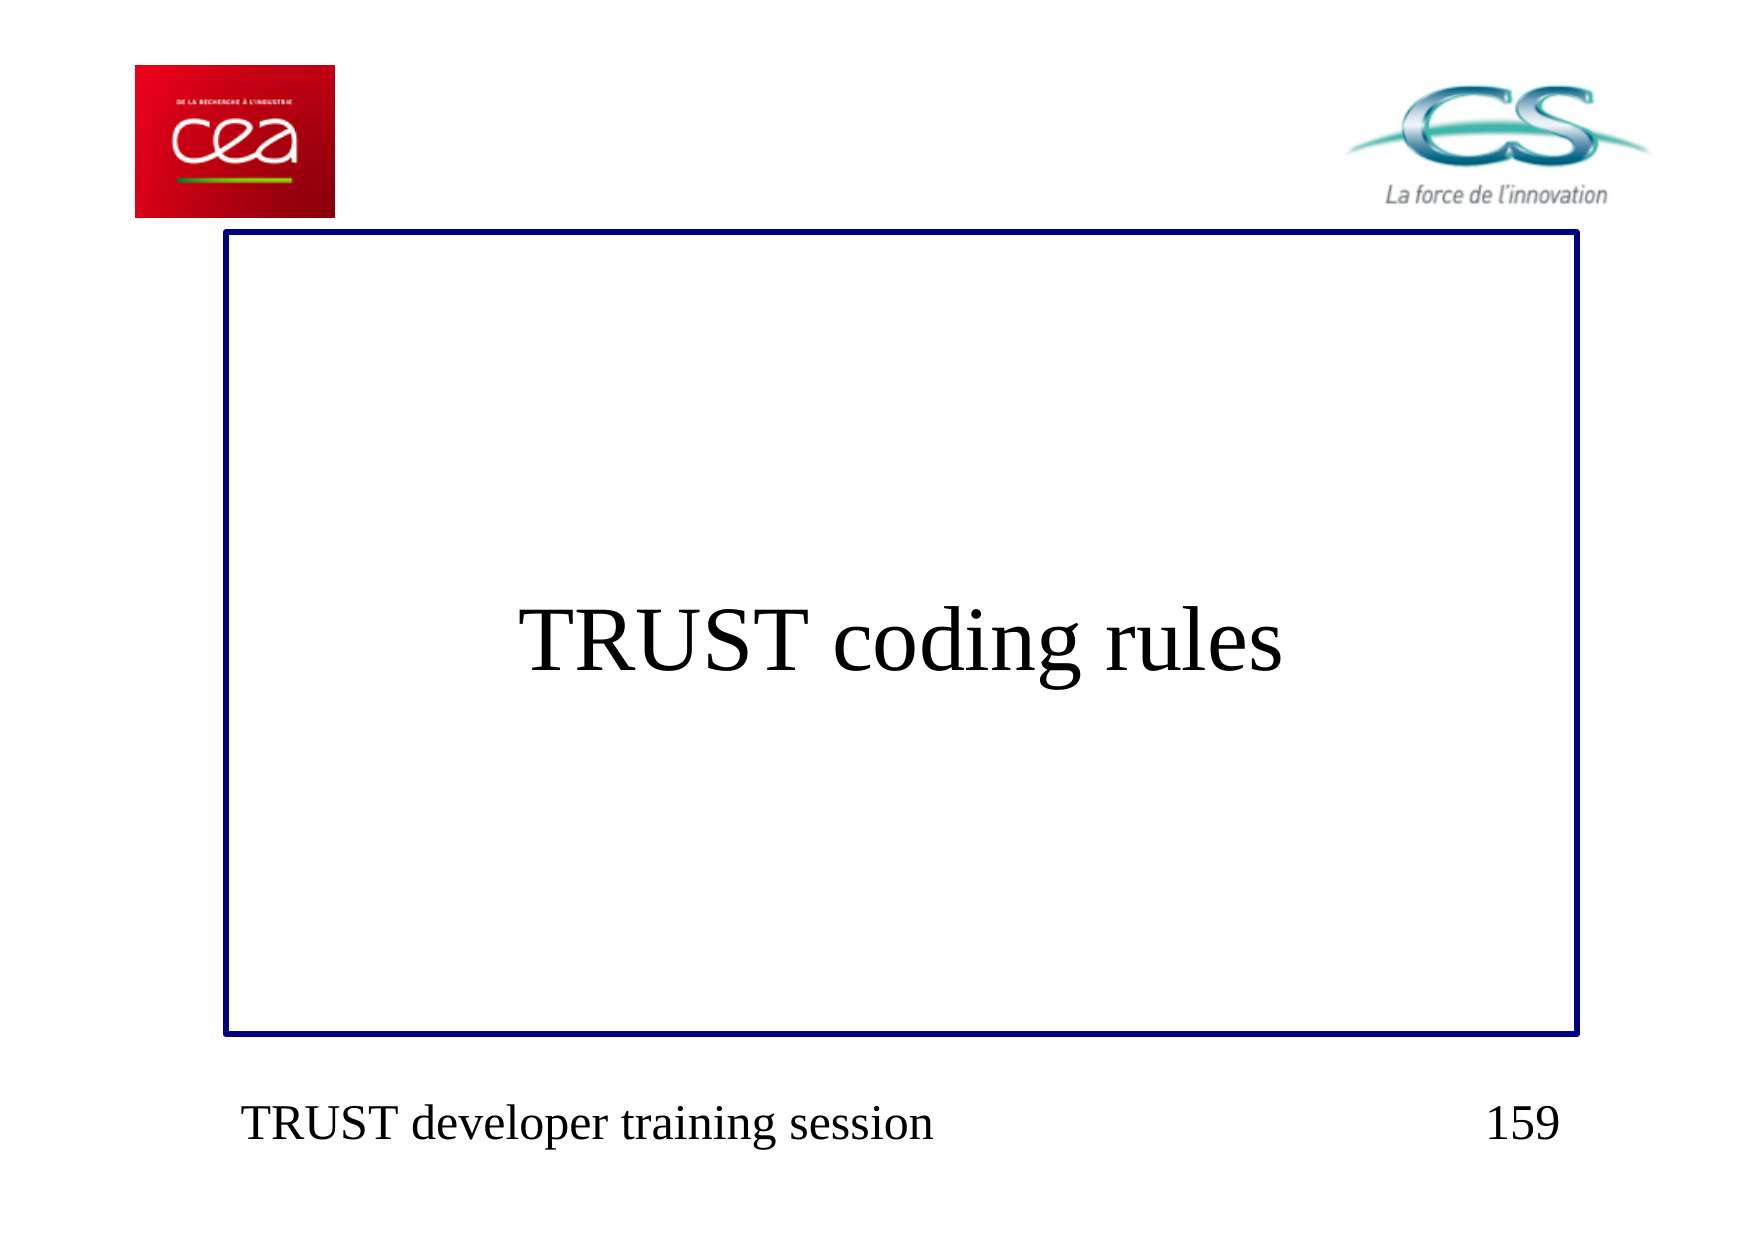

# TRUST coding rules
TRUST developer training session
159